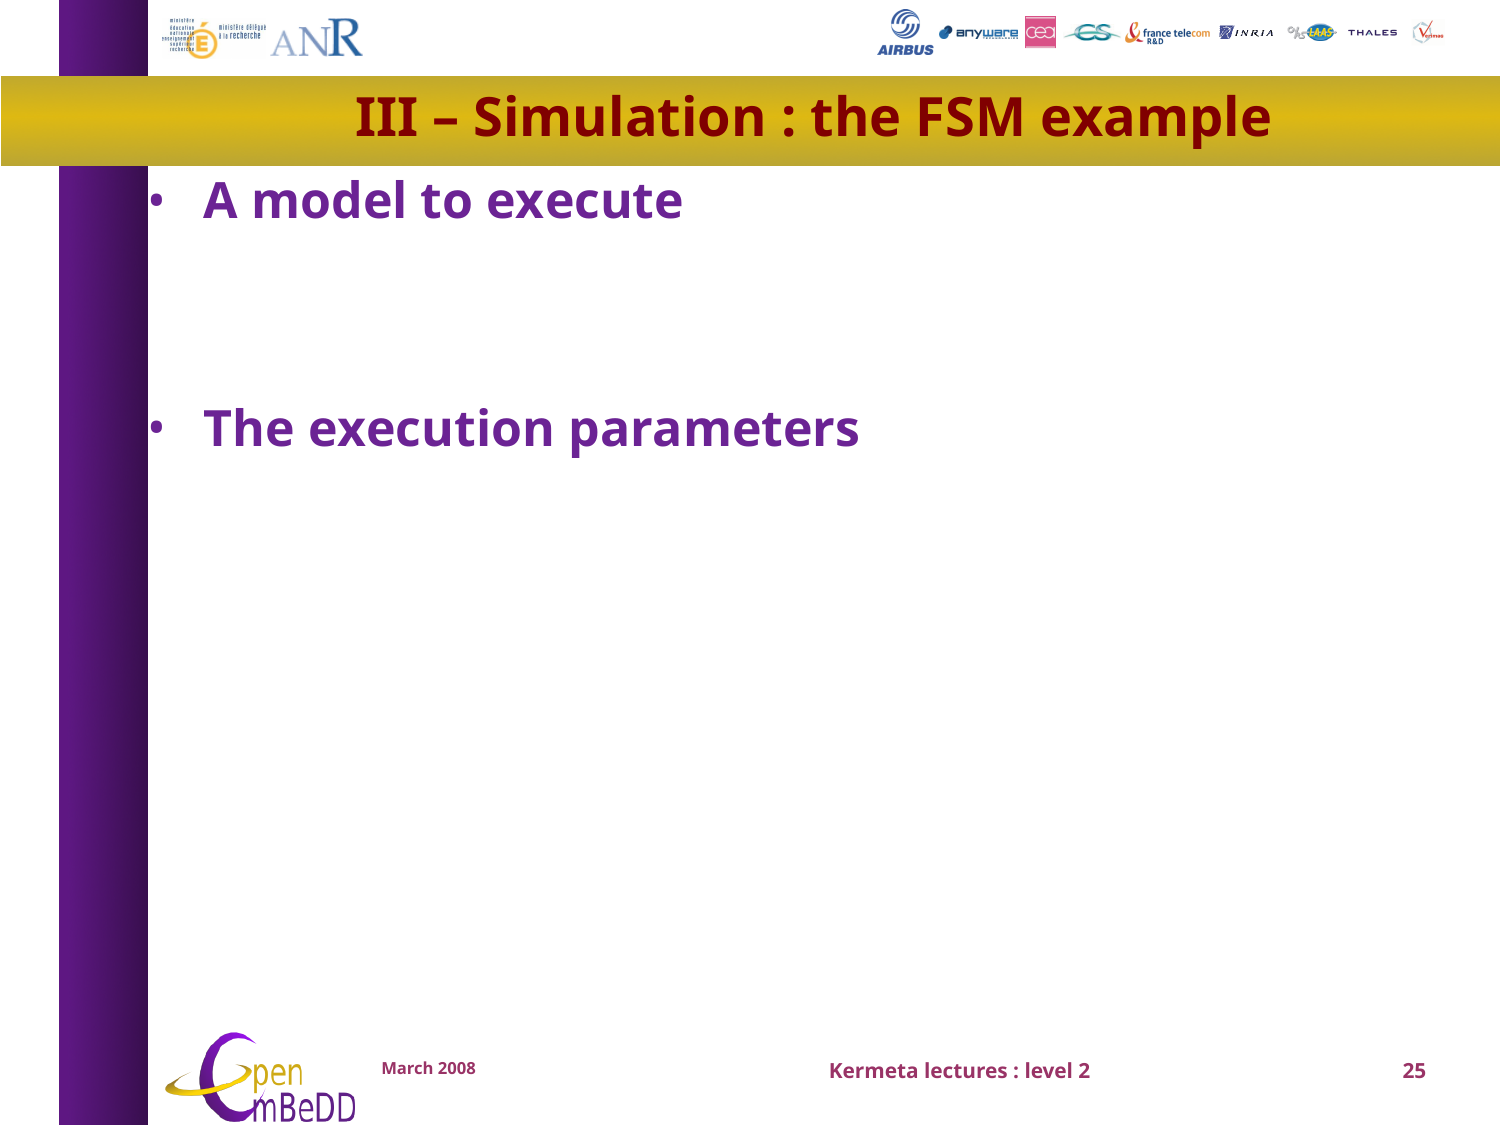

# III – Simulation : the FSM example
A model to execute
The execution parameters
Kermeta lectures : level 2
March 2008